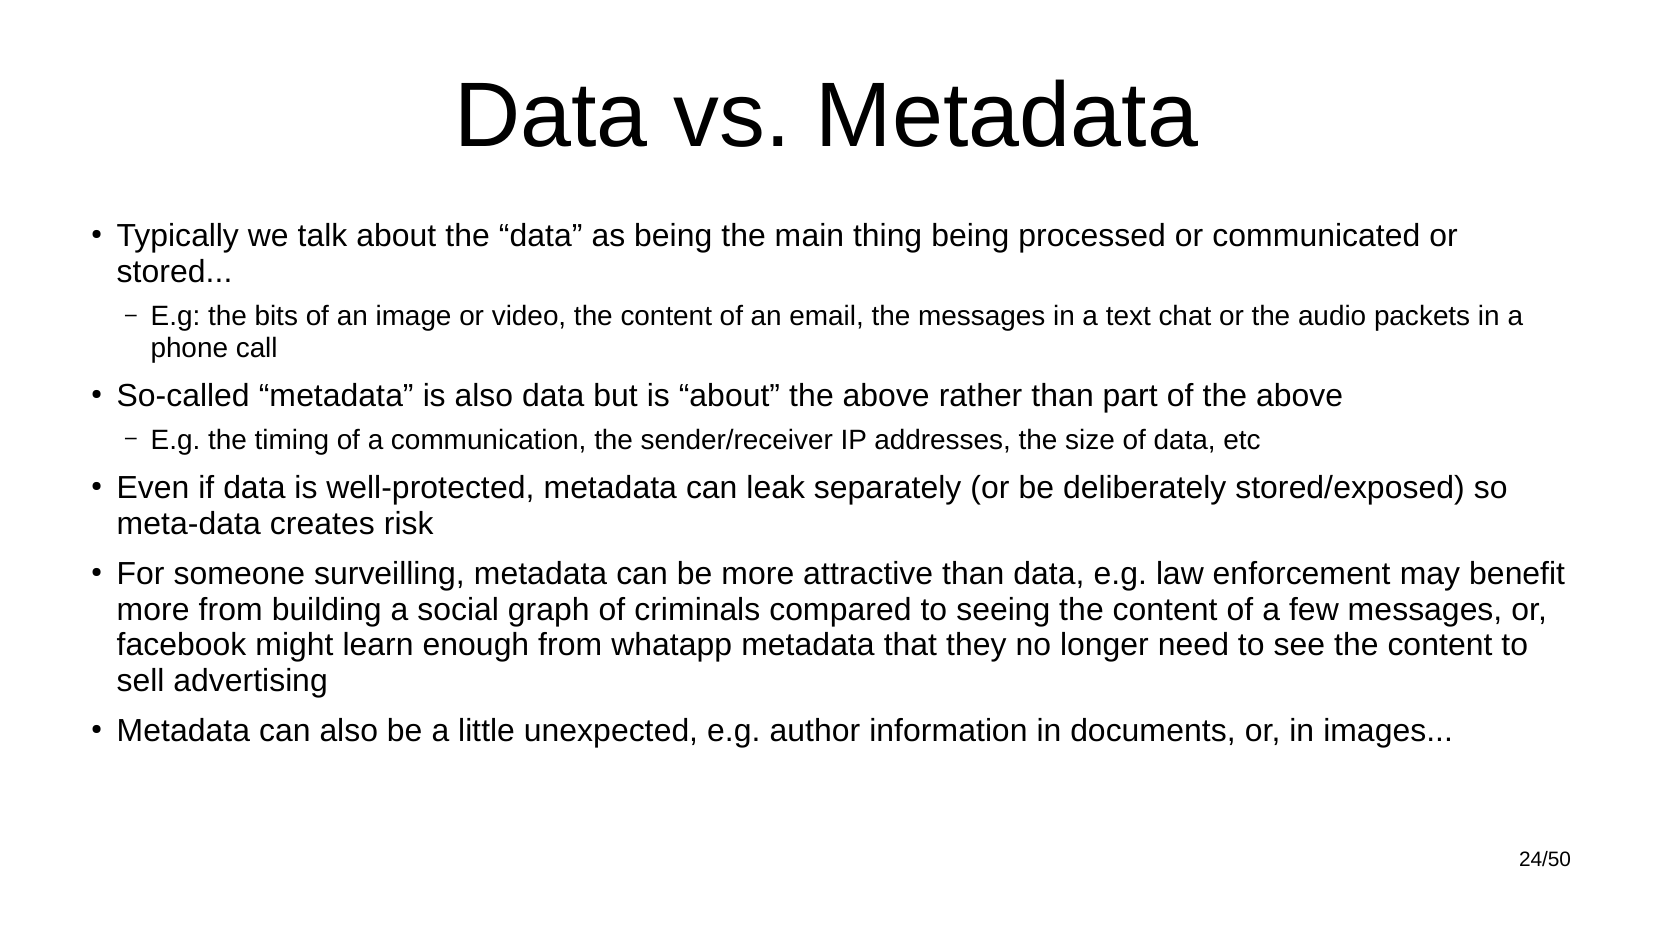

# Data vs. Metadata
Typically we talk about the “data” as being the main thing being processed or communicated or stored...
E.g: the bits of an image or video, the content of an email, the messages in a text chat or the audio packets in a phone call
So-called “metadata” is also data but is “about” the above rather than part of the above
E.g. the timing of a communication, the sender/receiver IP addresses, the size of data, etc
Even if data is well-protected, metadata can leak separately (or be deliberately stored/exposed) so meta-data creates risk
For someone surveilling, metadata can be more attractive than data, e.g. law enforcement may benefit more from building a social graph of criminals compared to seeing the content of a few messages, or, facebook might learn enough from whatapp metadata that they no longer need to see the content to sell advertising
Metadata can also be a little unexpected, e.g. author information in documents, or, in images...
24